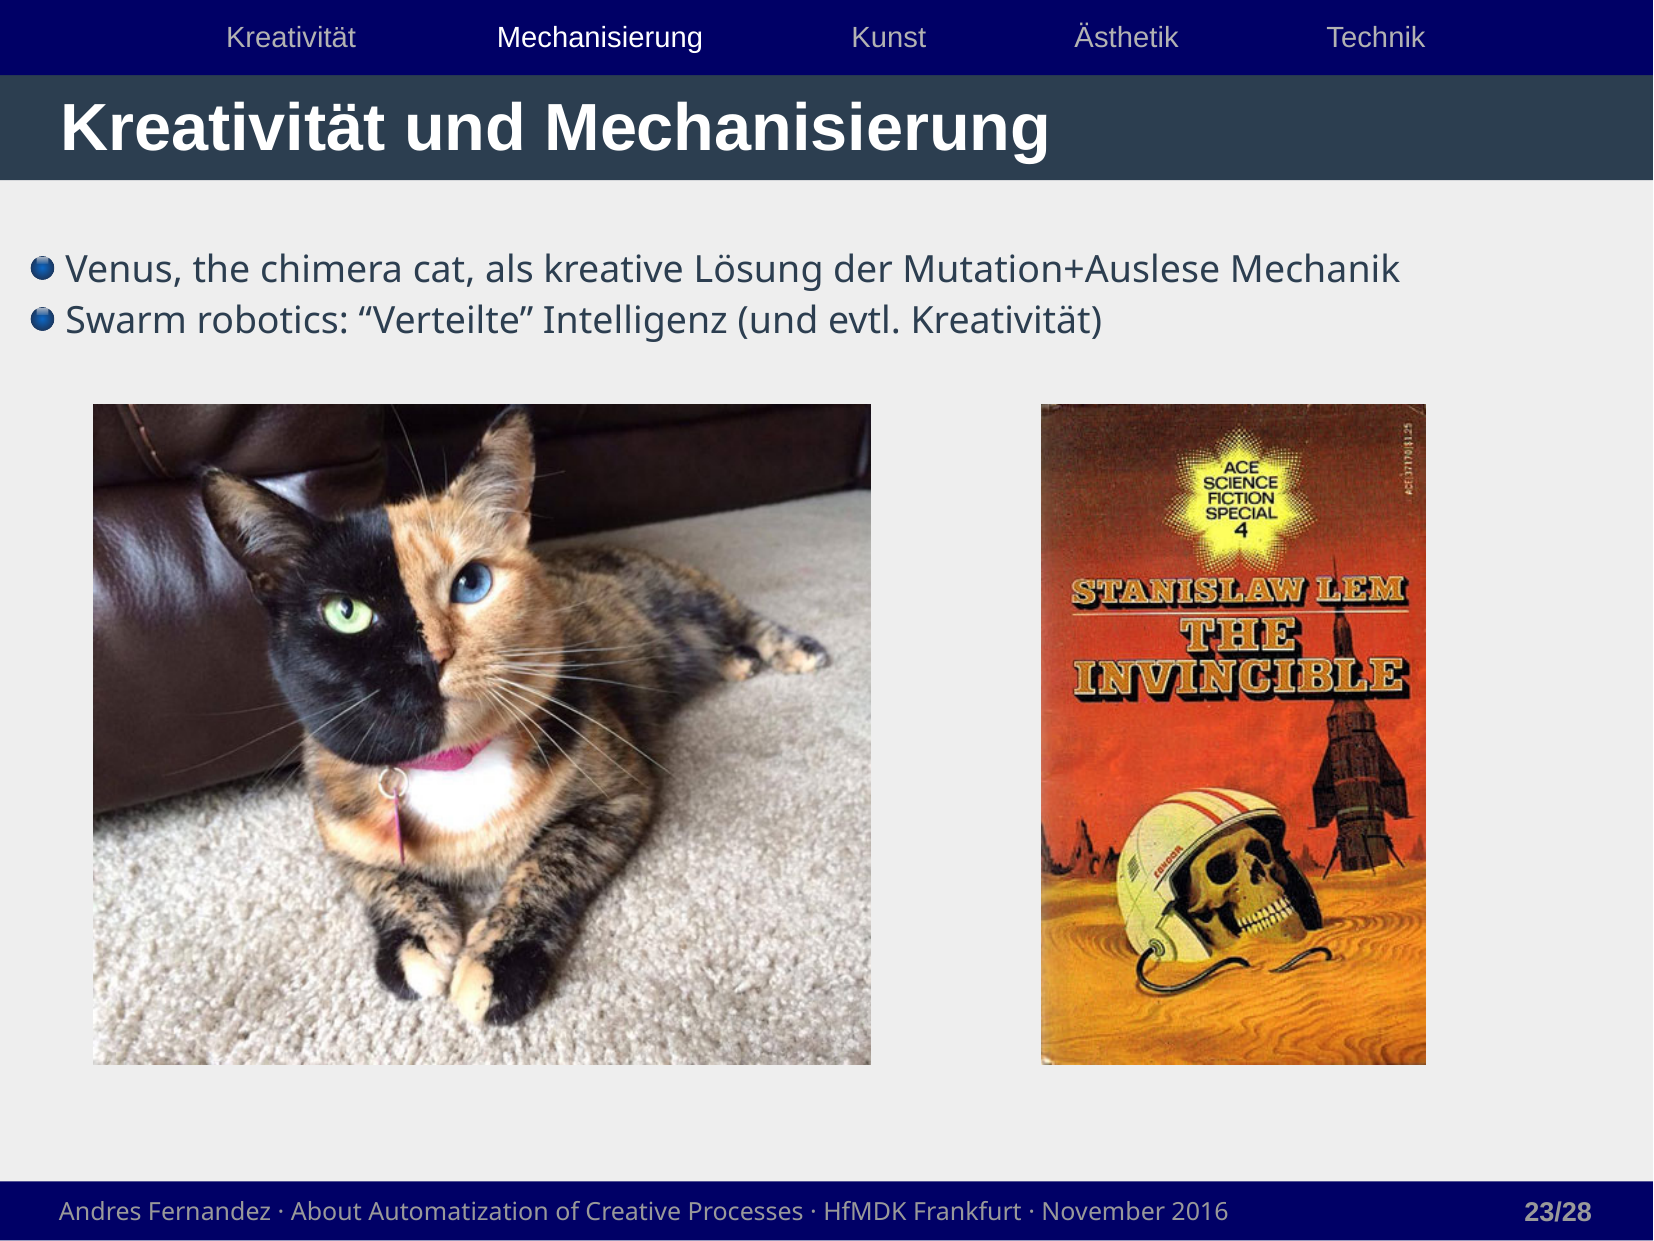

Kreativität Mechanisierung Kunst Ästhetik Technik
# Kreativität und Mechanisierung
Venus, the chimera cat, als kreative Lösung der Mutation+Auslese Mechanik
Swarm robotics: “Verteilte” Intelligenz (und evtl. Kreativität)